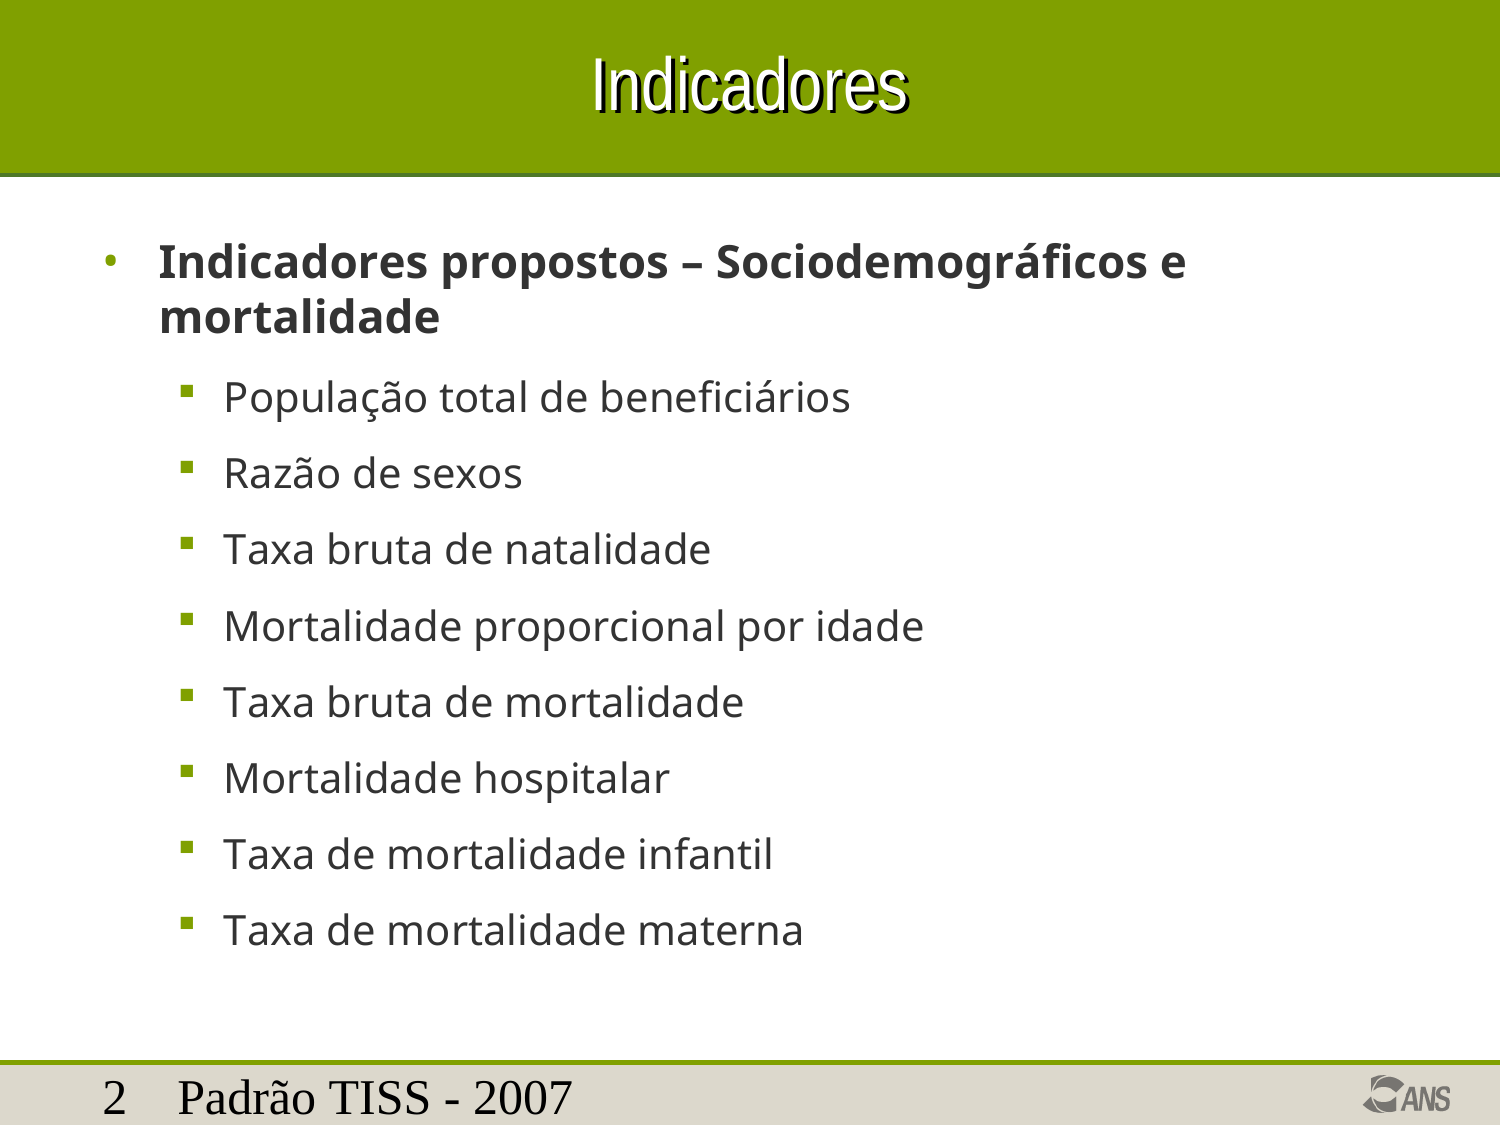

# Indicadores
Indicadores propostos – Sociodemográficos e mortalidade
População total de beneficiários
Razão de sexos
Taxa bruta de natalidade
Mortalidade proporcional por idade
Taxa bruta de mortalidade
Mortalidade hospitalar
Taxa de mortalidade infantil
Taxa de mortalidade materna
25
Padrão TISS - 2007